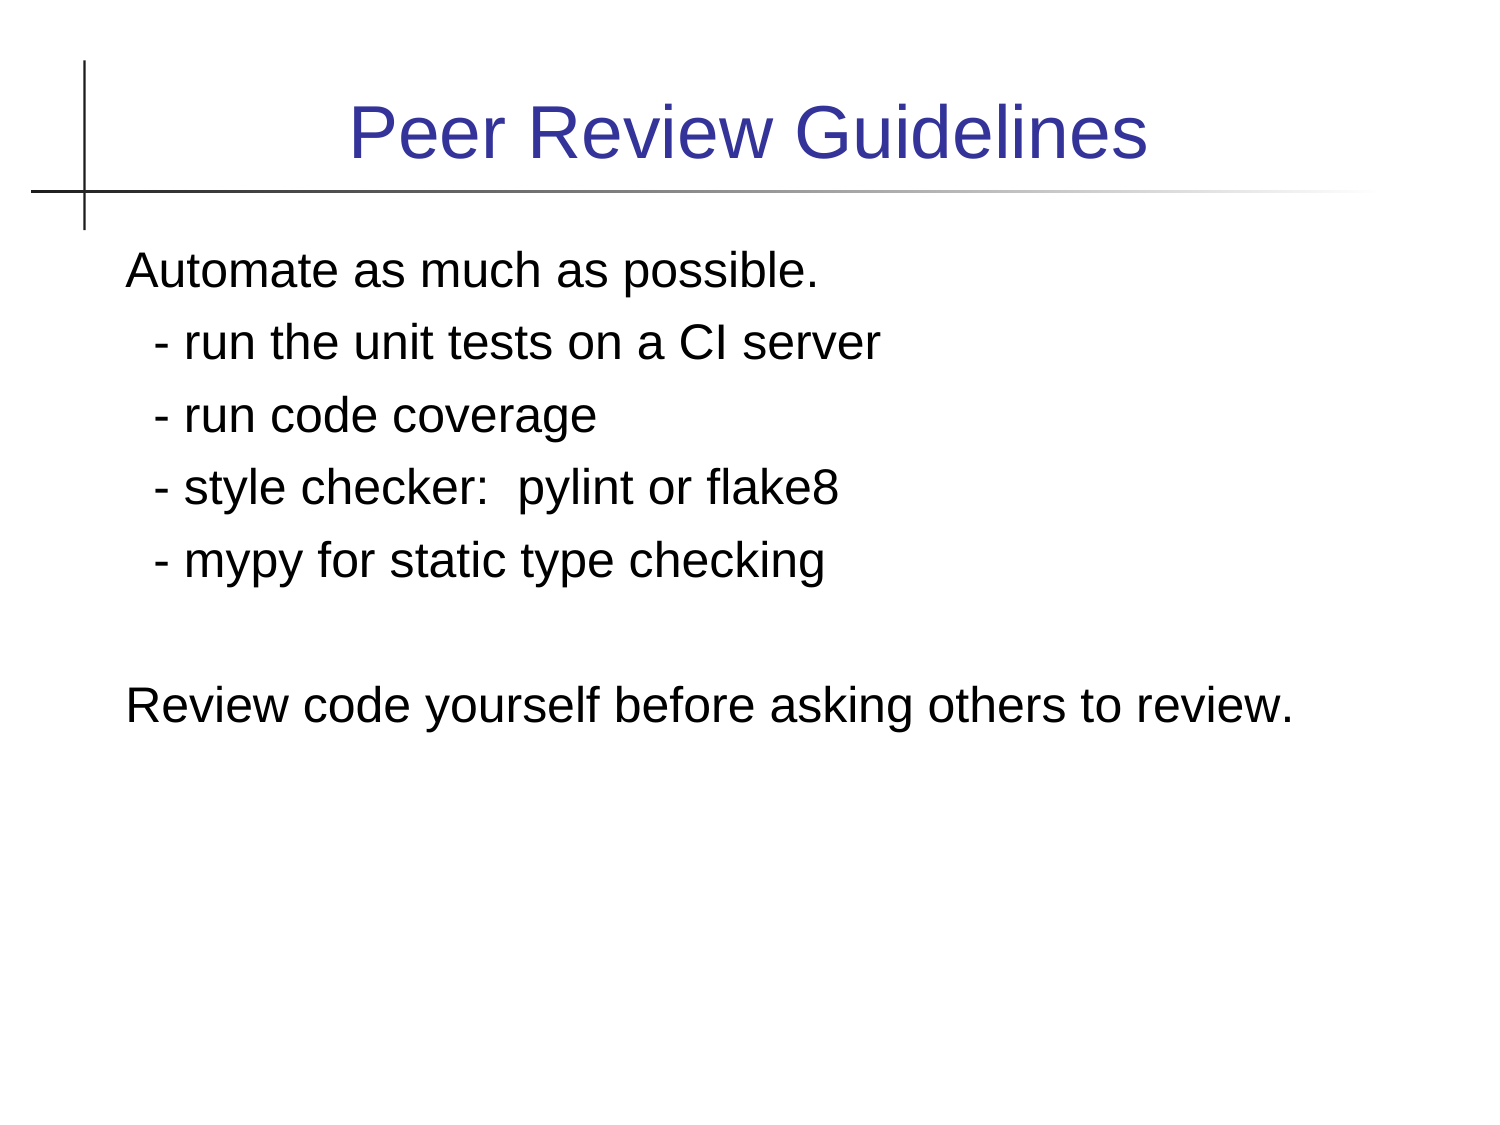

# Peer Review Guidelines
Automate as much as possible.
 - run the unit tests on a CI server
 - run code coverage
 - style checker: pylint or flake8
 - mypy for static type checking
Review code yourself before asking others to review.